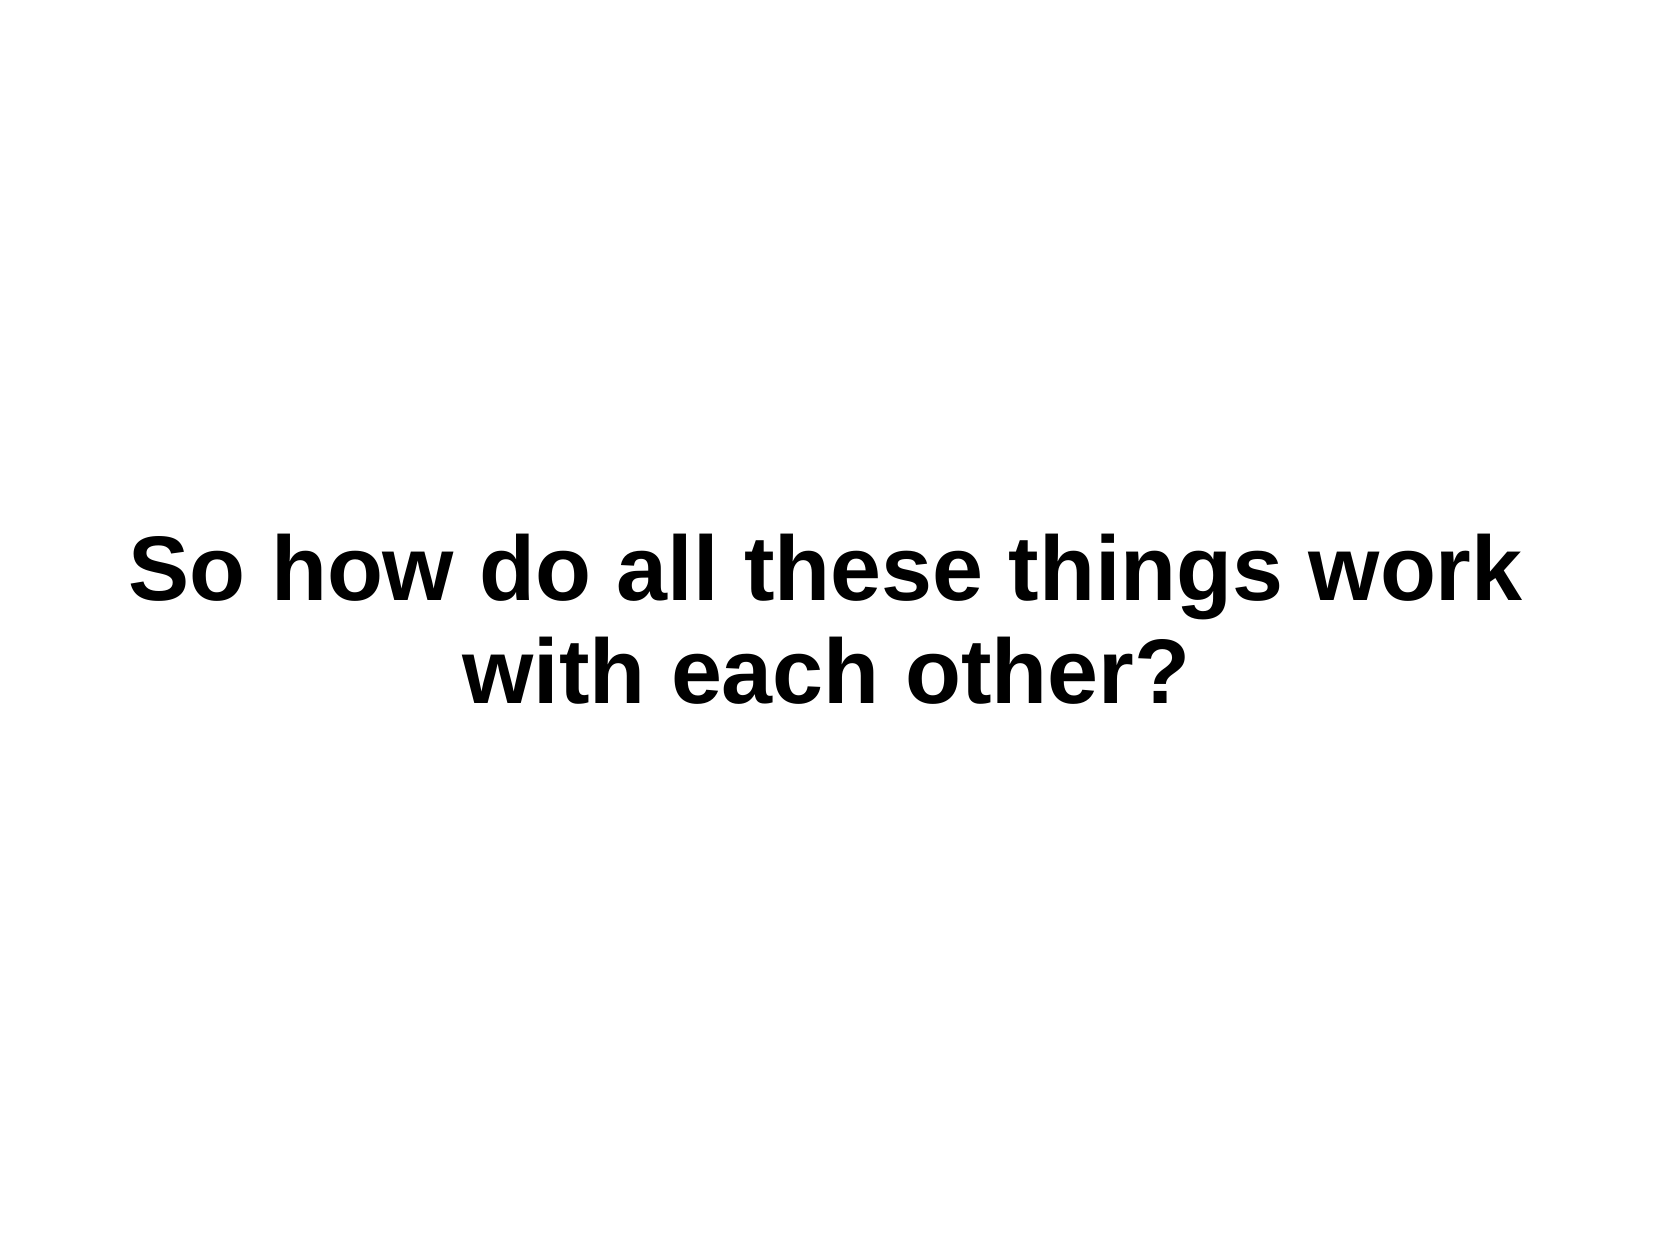

# So how do all these things work with each other?